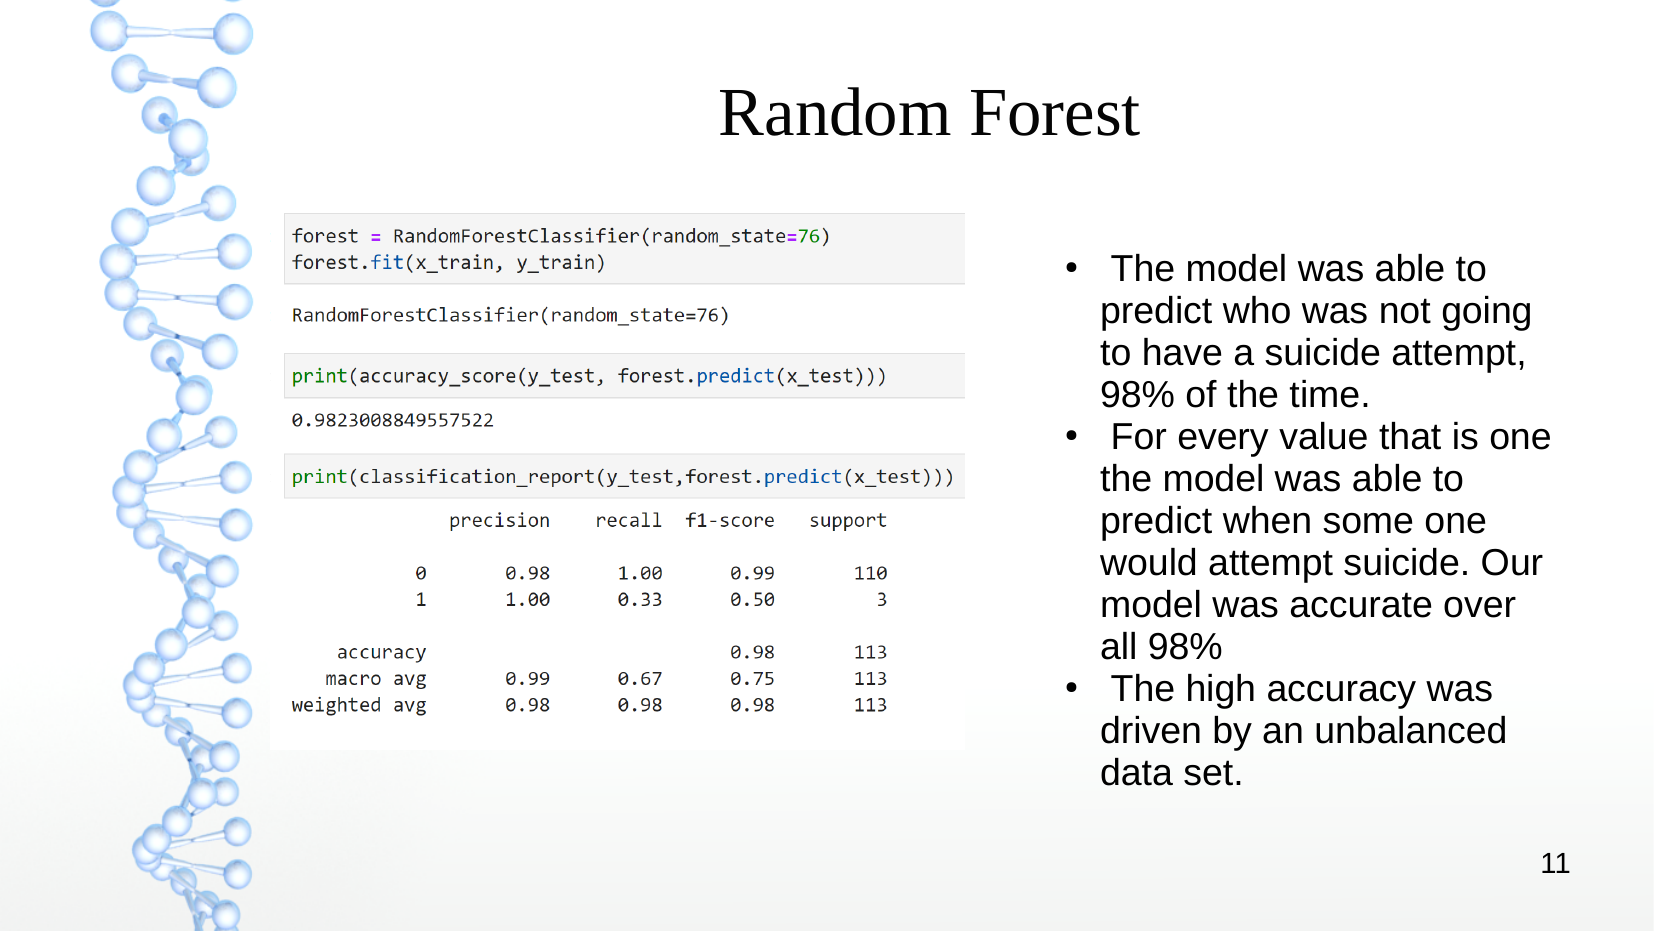

# Random Forest
 The model was able to predict who was not going to have a suicide attempt, 98% of the time.
 For every value that is one the model was able to predict when some one would attempt suicide. Our model was accurate over all 98%
 The high accuracy was driven by an unbalanced data set.
11